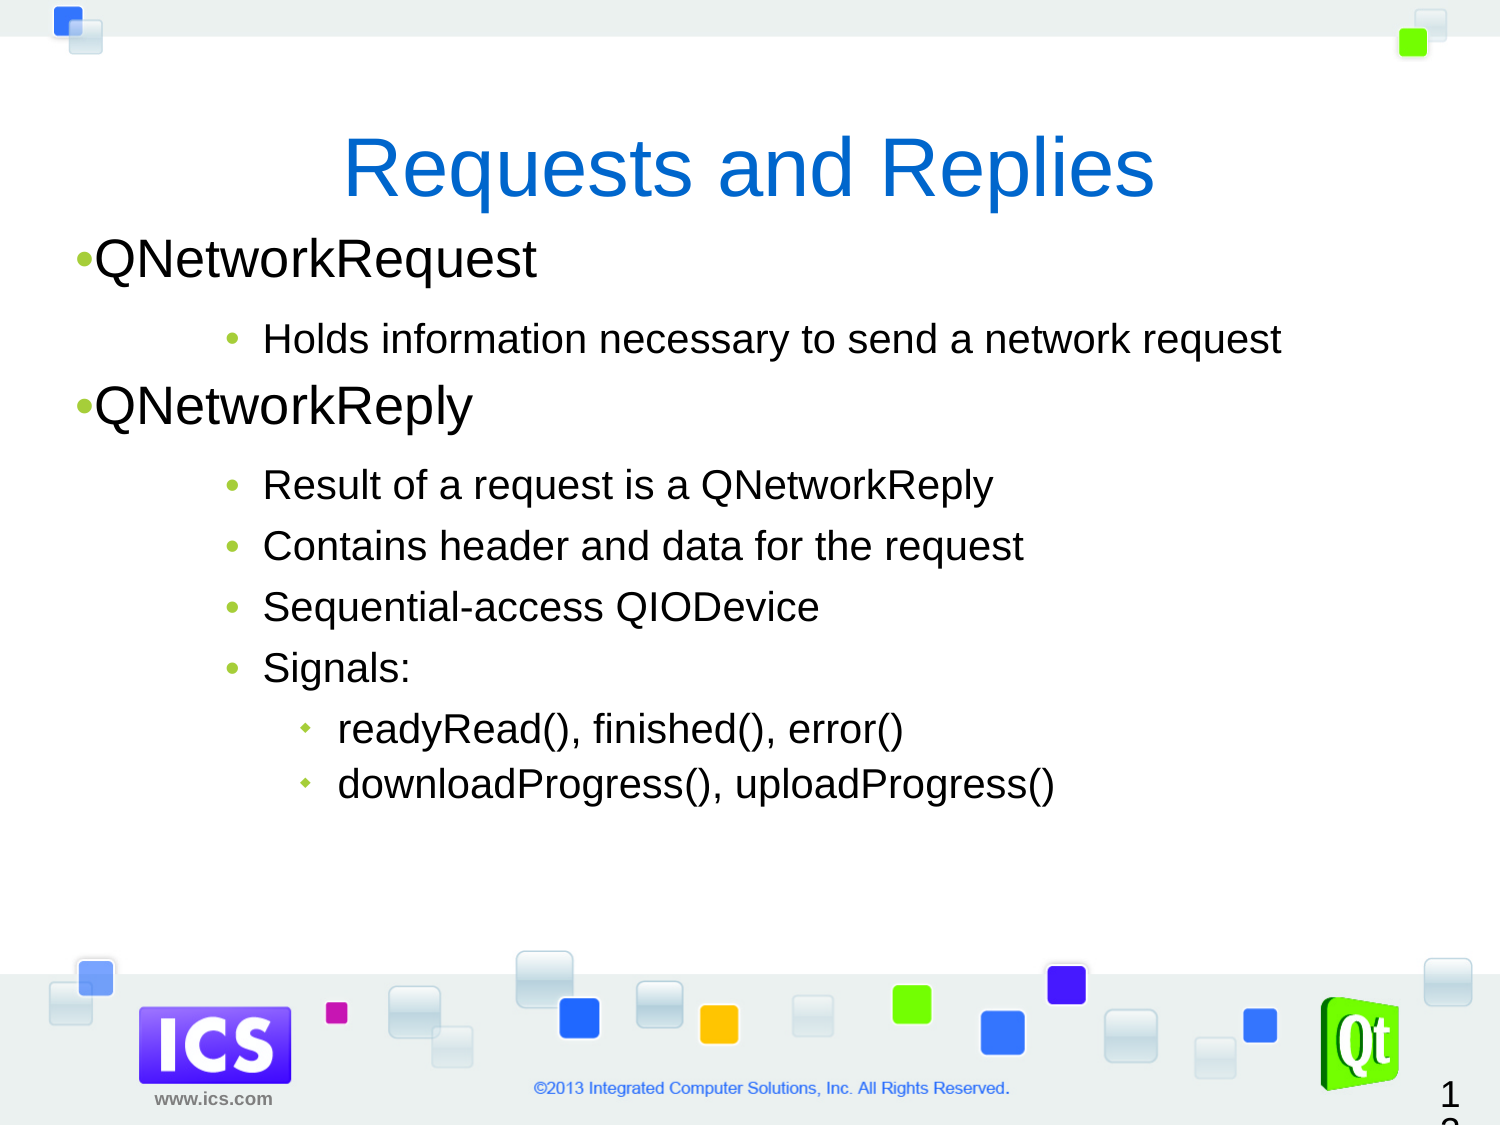

# Requests and Replies
QNetworkRequest
Holds information necessary to send a network request
QNetworkReply
Result of a request is a QNetworkReply
Contains header and data for the request
Sequential-access QIODevice
Signals:
readyRead(), finished(), error()
downloadProgress(), uploadProgress()